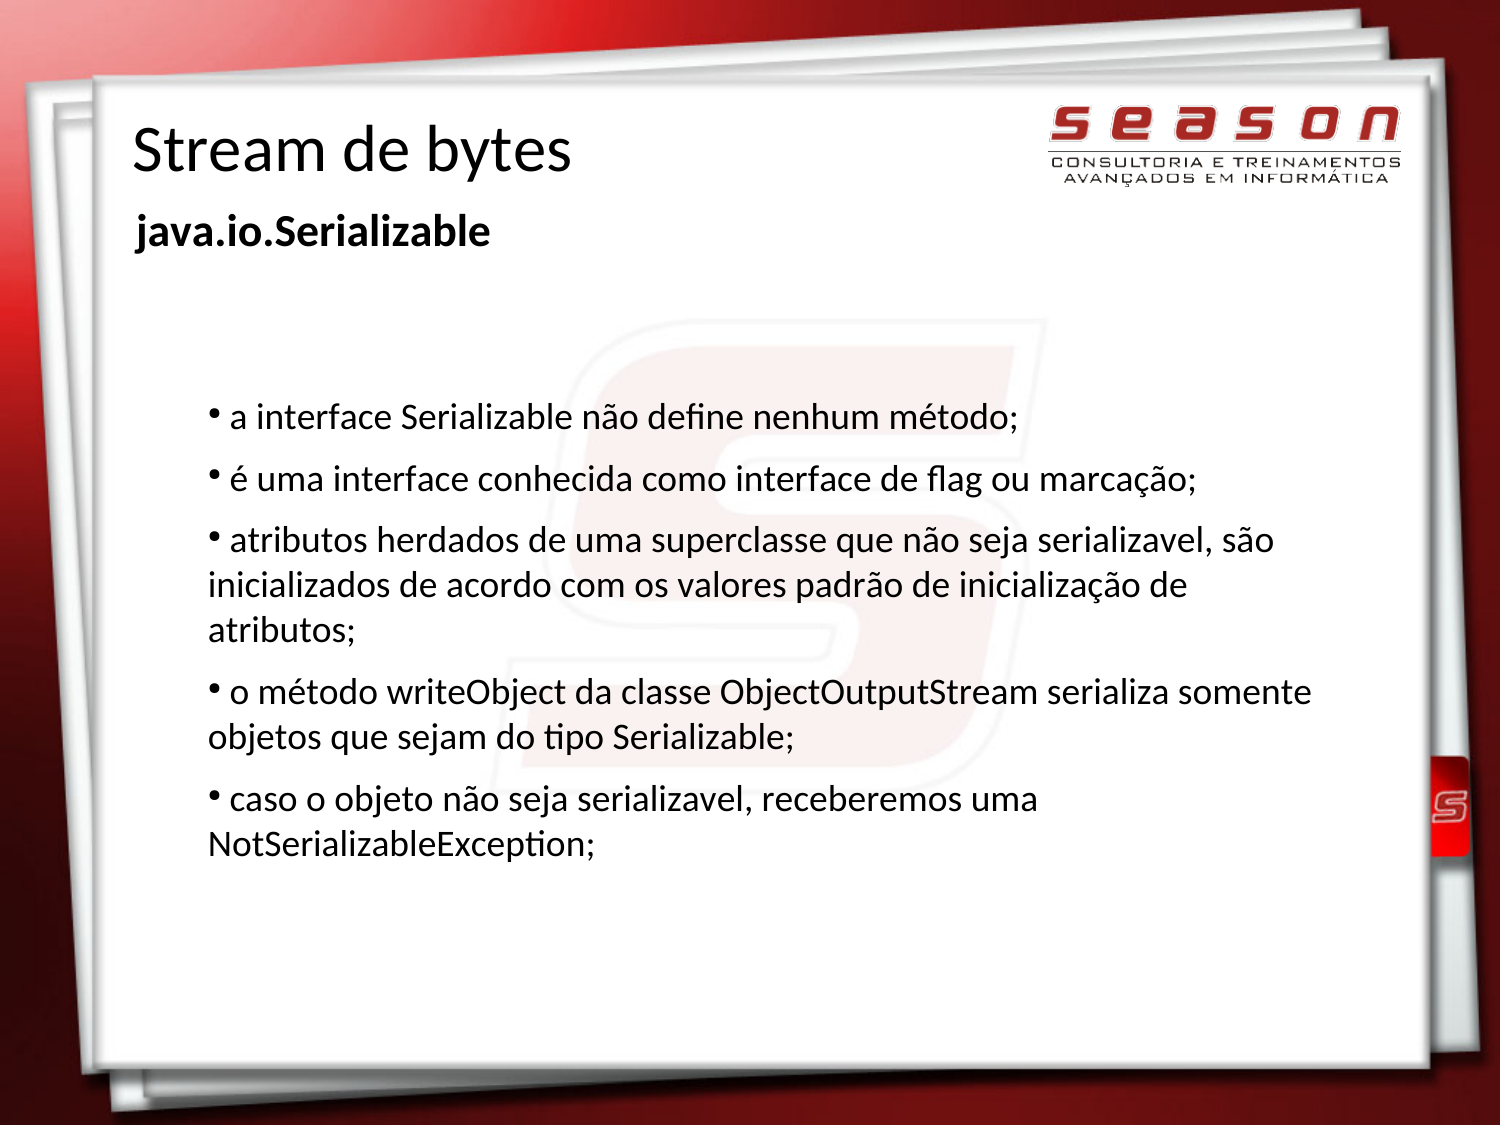

# Stream de bytes
java.io.Serializable
 a interface Serializable não define nenhum método;
 é uma interface conhecida como interface de flag ou marcação;
 atributos herdados de uma superclasse que não seja serializavel, são inicializados de acordo com os valores padrão de inicialização de atributos;
 o método writeObject da classe ObjectOutputStream serializa somente objetos que sejam do tipo Serializable;
 caso o objeto não seja serializavel, receberemos uma NotSerializableException;